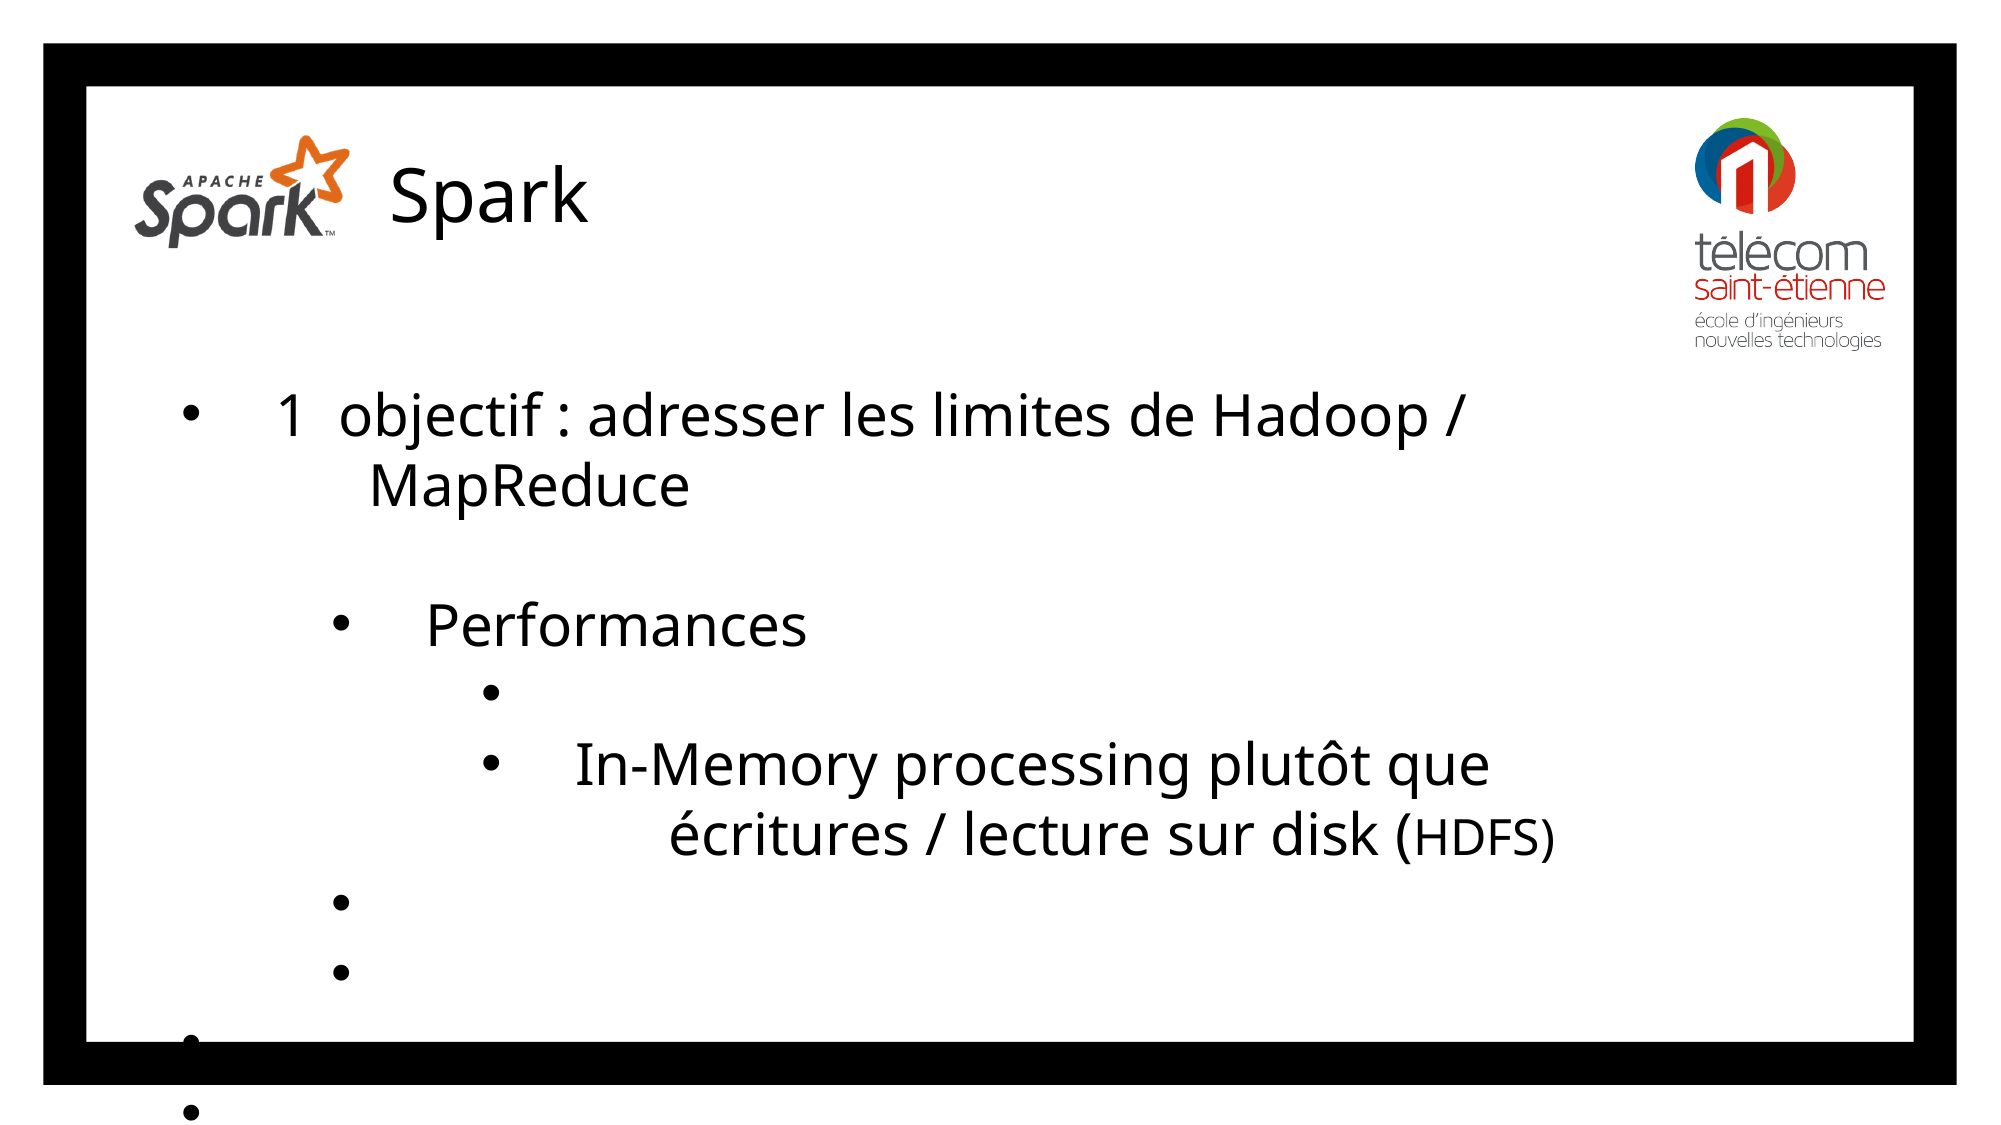

# Spark
1 objectif : adresser les limites de Hadoop / MapReduce
Performances
In-Memory processing plutôt que écritures / lecture sur disk (HDFS)